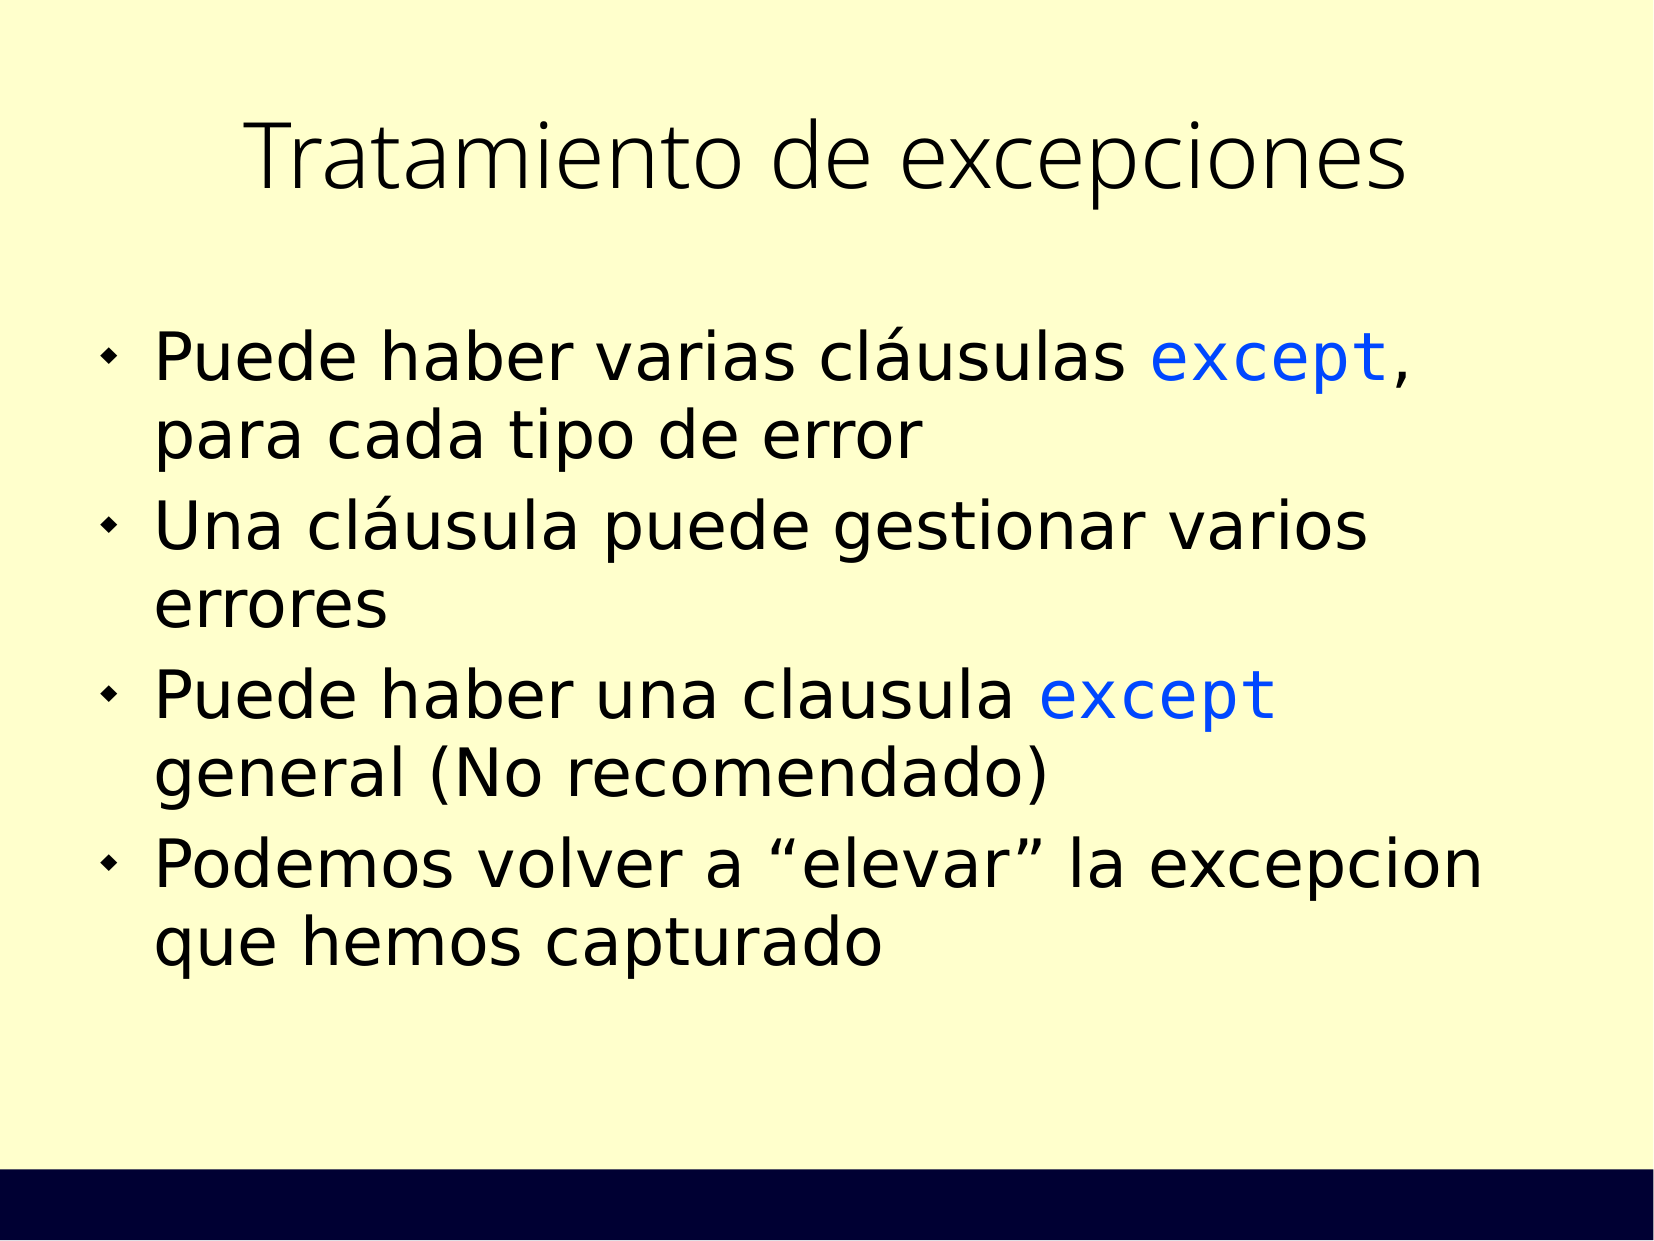

# Tratamiento de excepciones
Puede haber varias cláusulas except, para cada tipo de error
Una cláusula puede gestionar varios errores
Puede haber una clausula except general (No recomendado)
Podemos volver a “elevar” la excepcion que hemos capturado